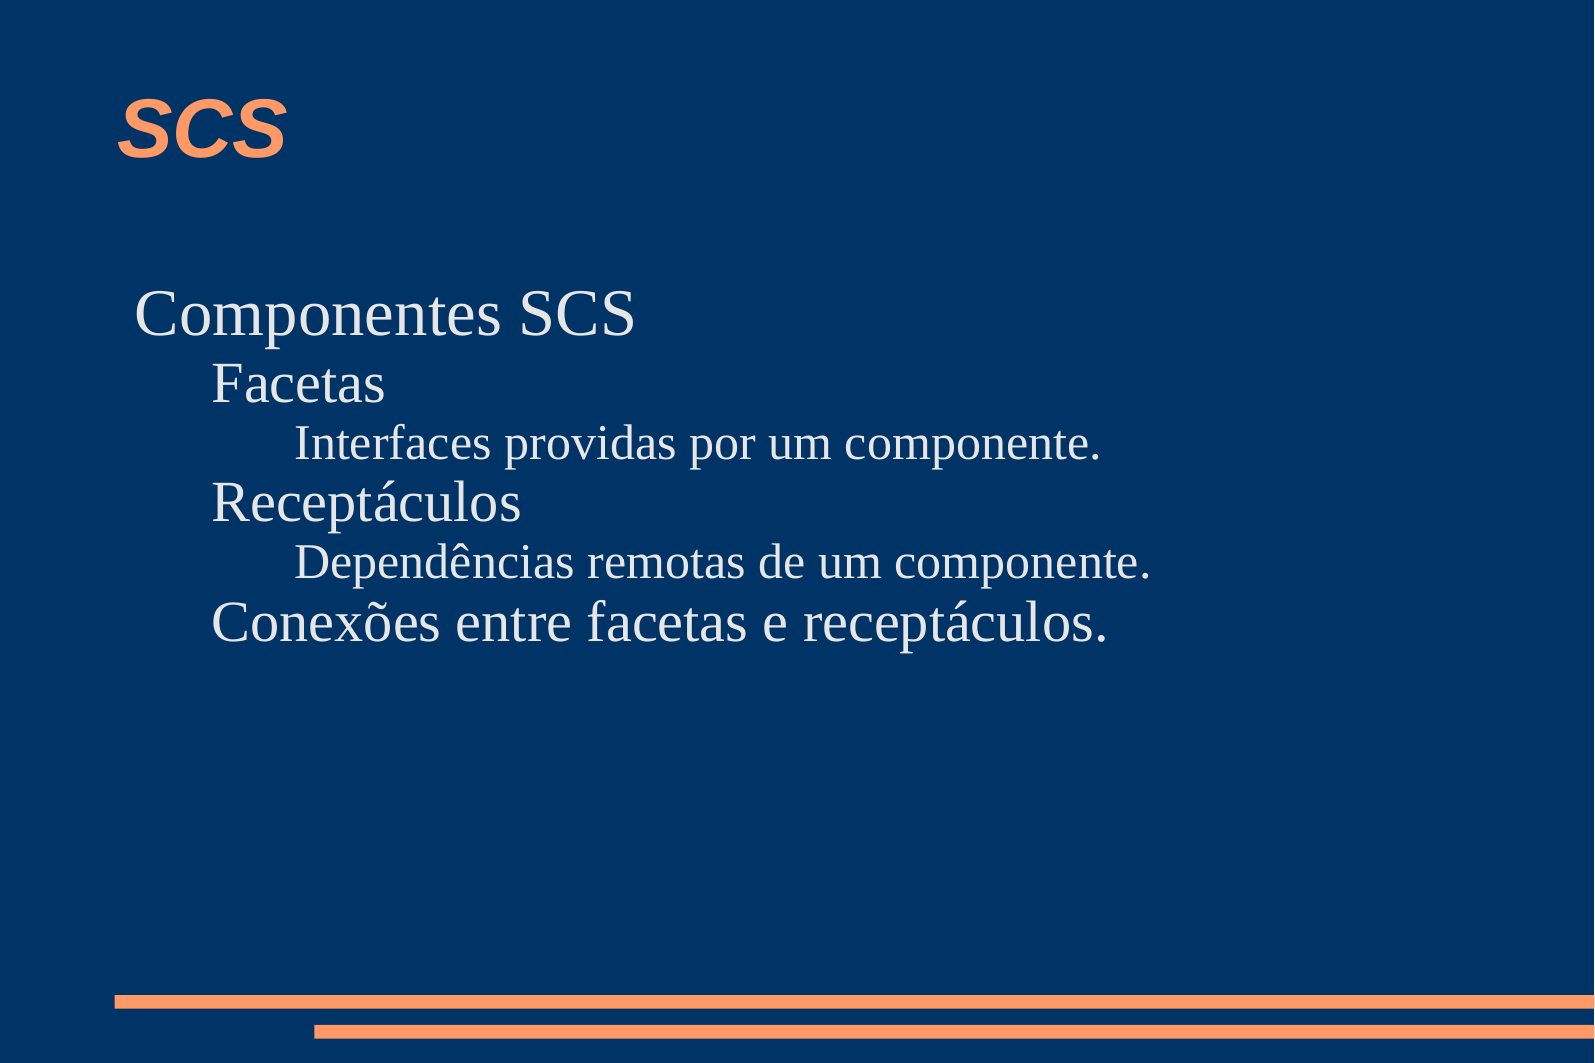

# SCS
Componentes SCS
Facetas
Interfaces providas por um componente.
Receptáculos
Dependências remotas de um componente.
Conexões entre facetas e receptáculos.